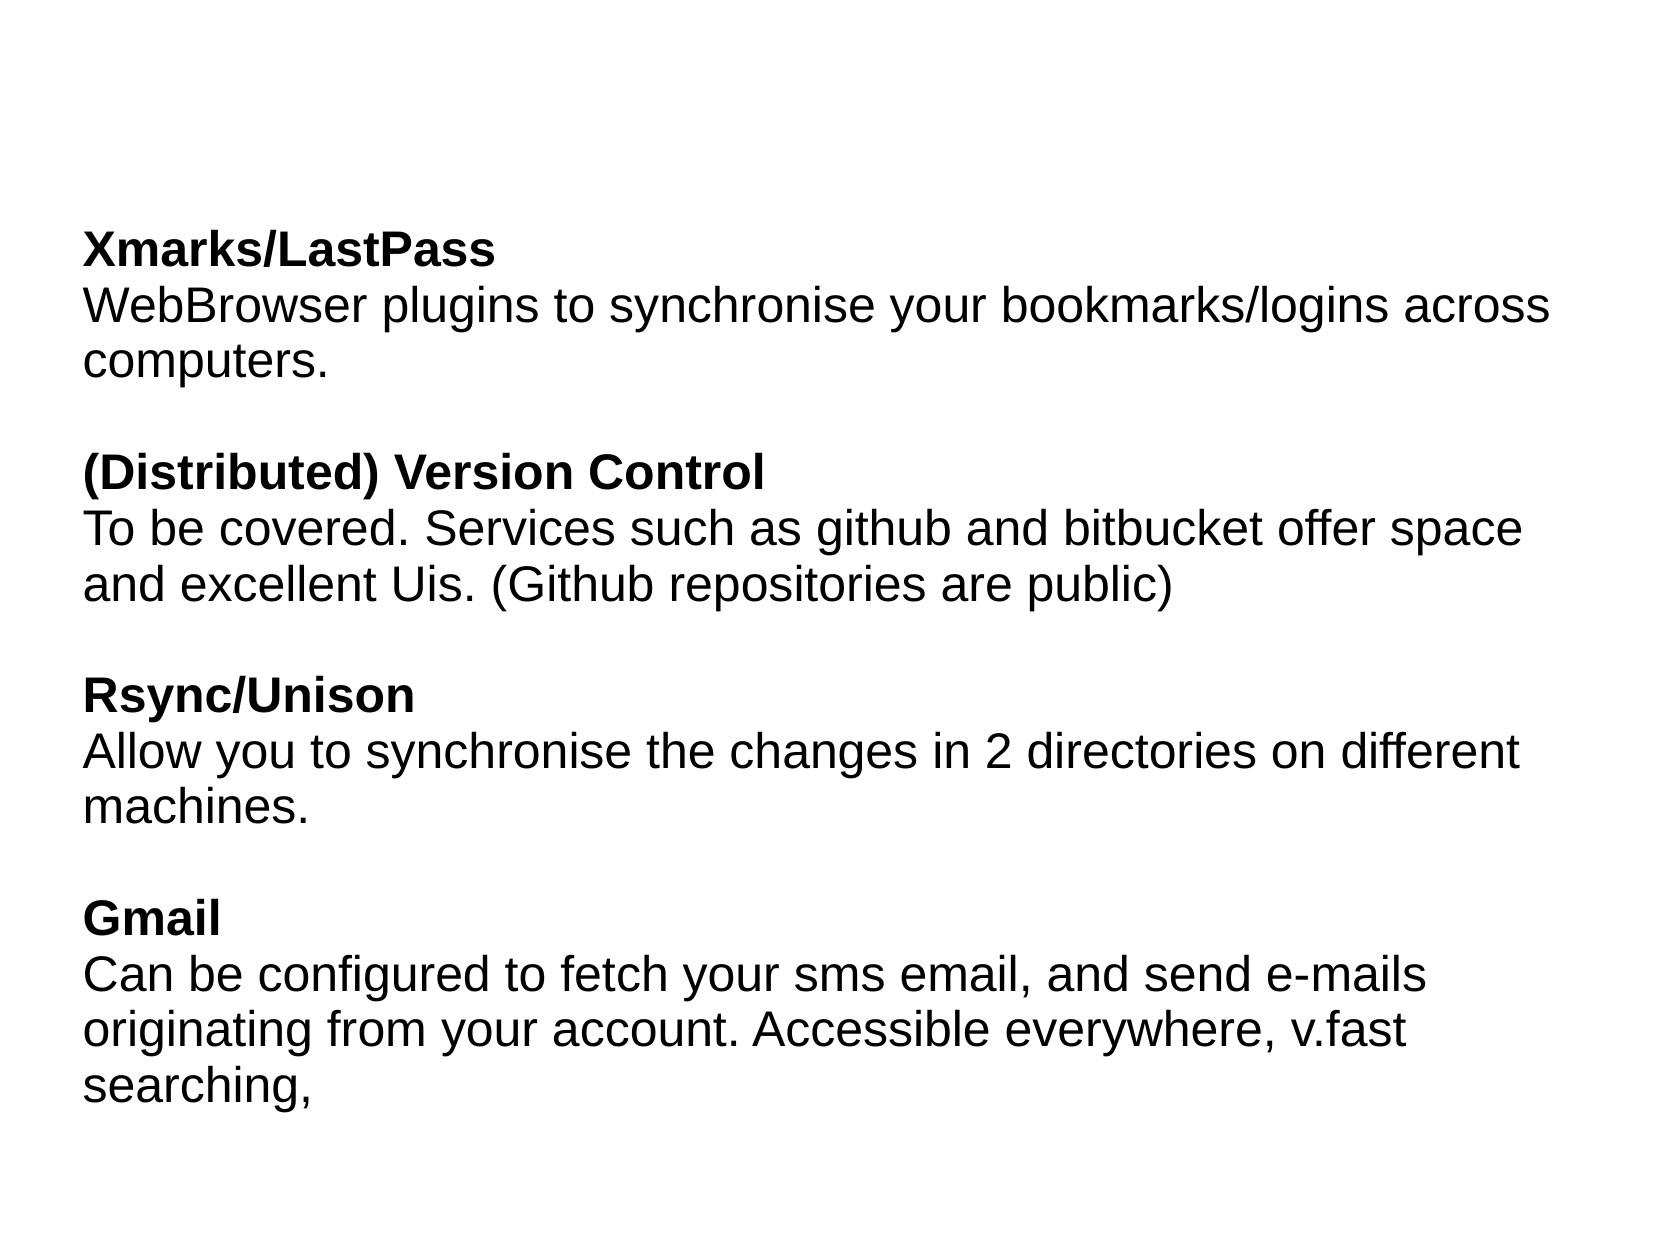

# Xmarks/LastPass
WebBrowser plugins to synchronise your bookmarks/logins across computers.
(Distributed) Version Control
To be covered. Services such as github and bitbucket offer space and excellent Uis. (Github repositories are public)
Rsync/Unison
Allow you to synchronise the changes in 2 directories on different machines.
Gmail
Can be configured to fetch your sms email, and send e-mails originating from your account. Accessible everywhere, v.fast searching,